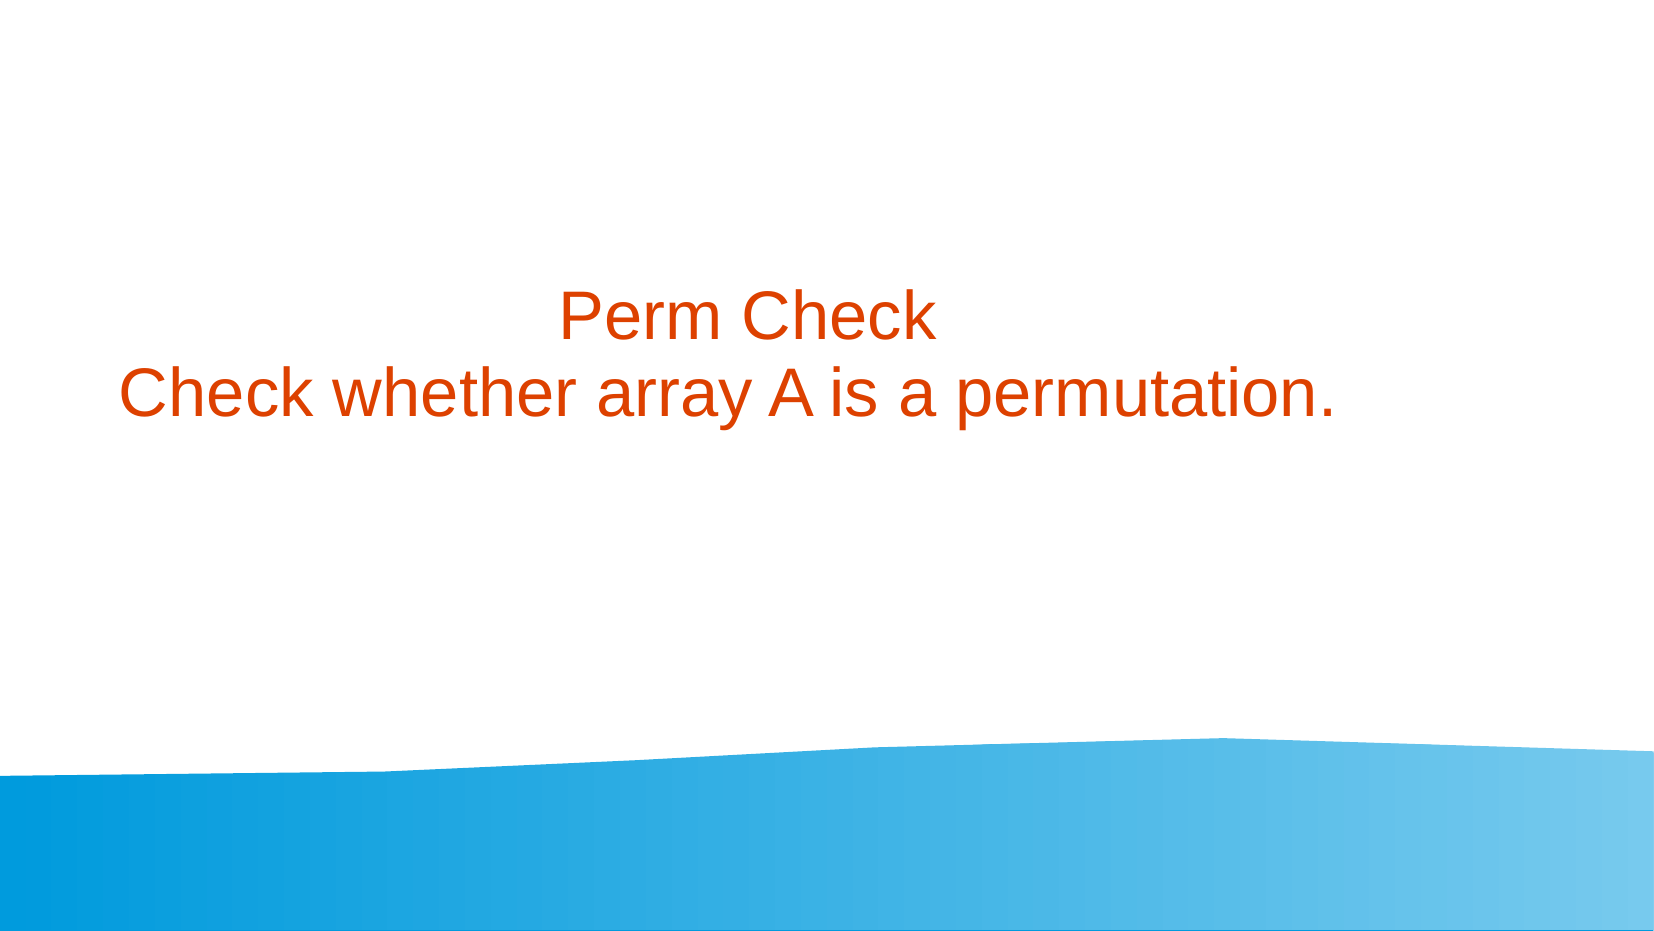

# Perm Check Check whether array A is a permutation.